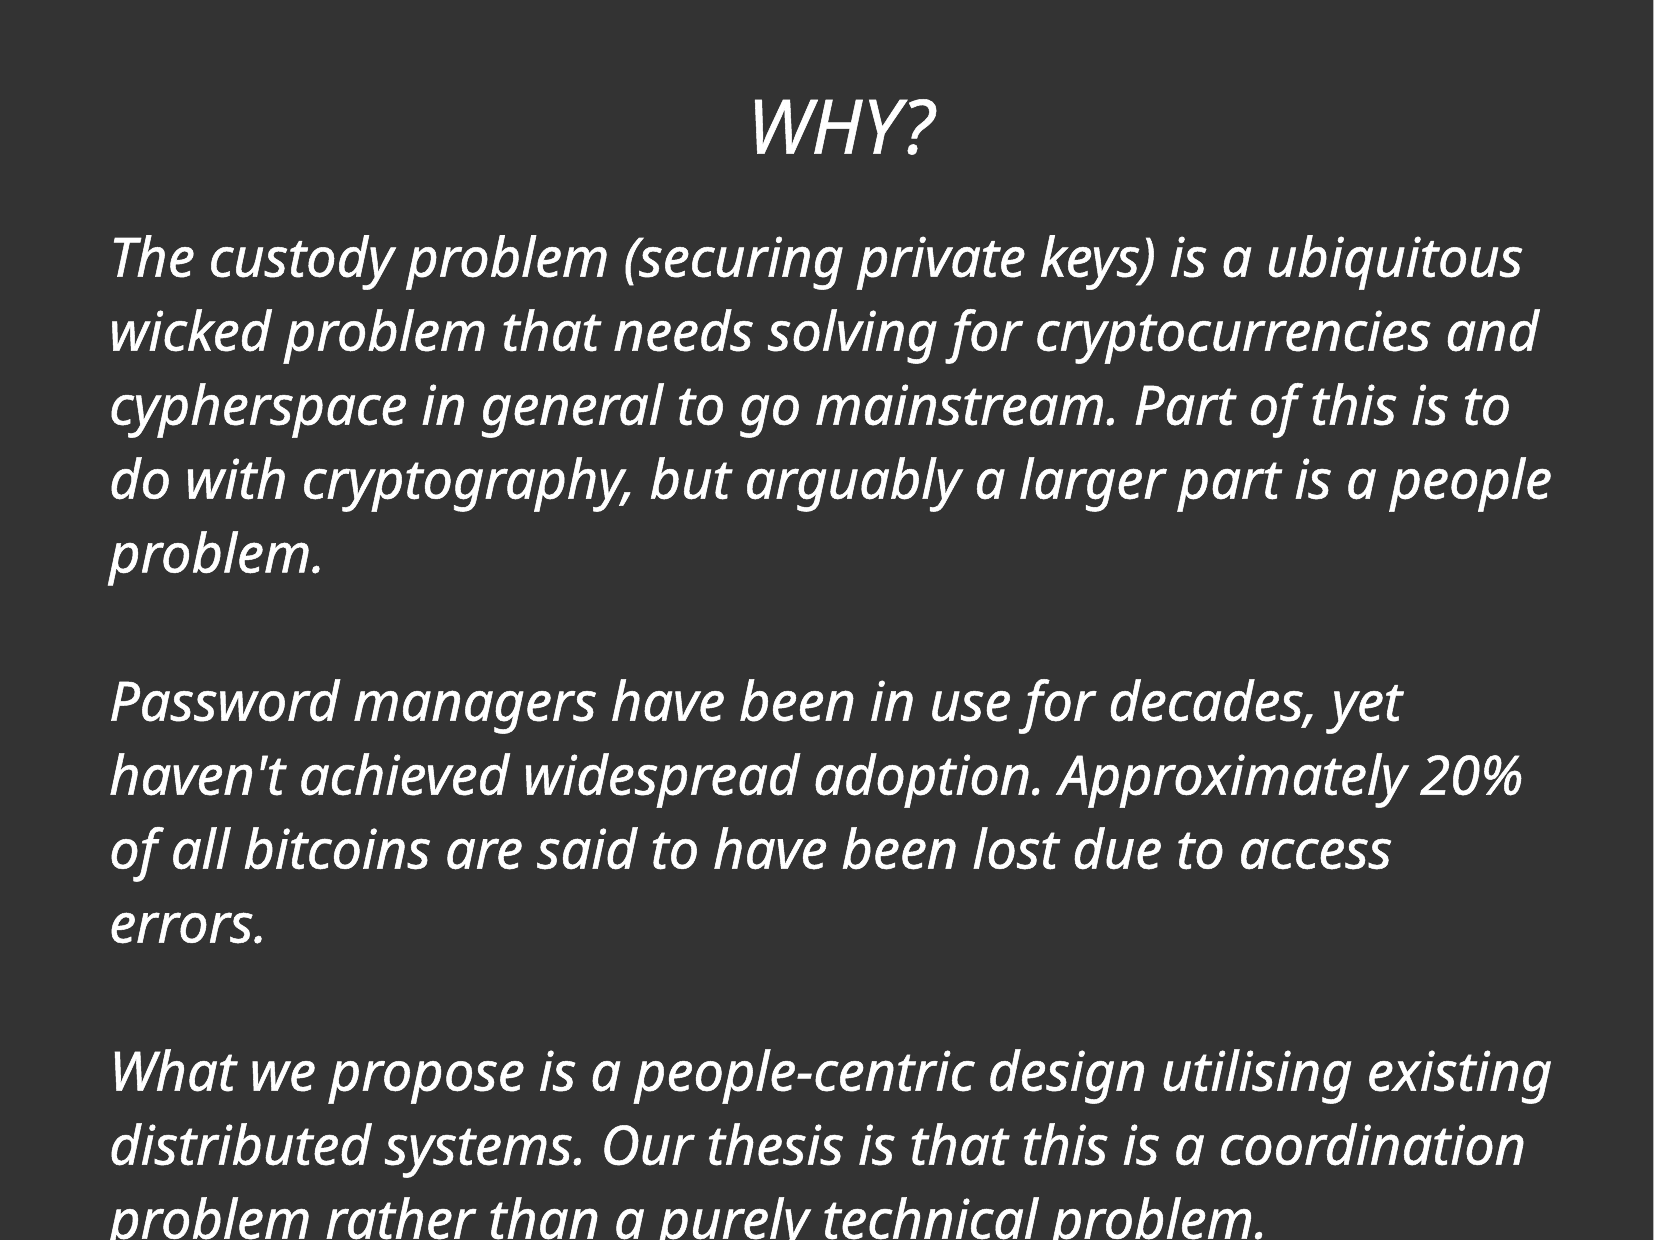

WHY?
The custody problem (securing private keys) is a ubiquitous wicked problem that needs solving for cryptocurrencies and cypherspace in general to go mainstream. Part of this is to do with cryptography, but arguably a larger part is a people problem.
Password managers have been in use for decades, yet haven't achieved widespread adoption. Approximately 20% of all bitcoins are said to have been lost due to access errors.
What we propose is a people-centric design utilising existing distributed systems. Our thesis is that this is a coordination problem rather than a purely technical problem.